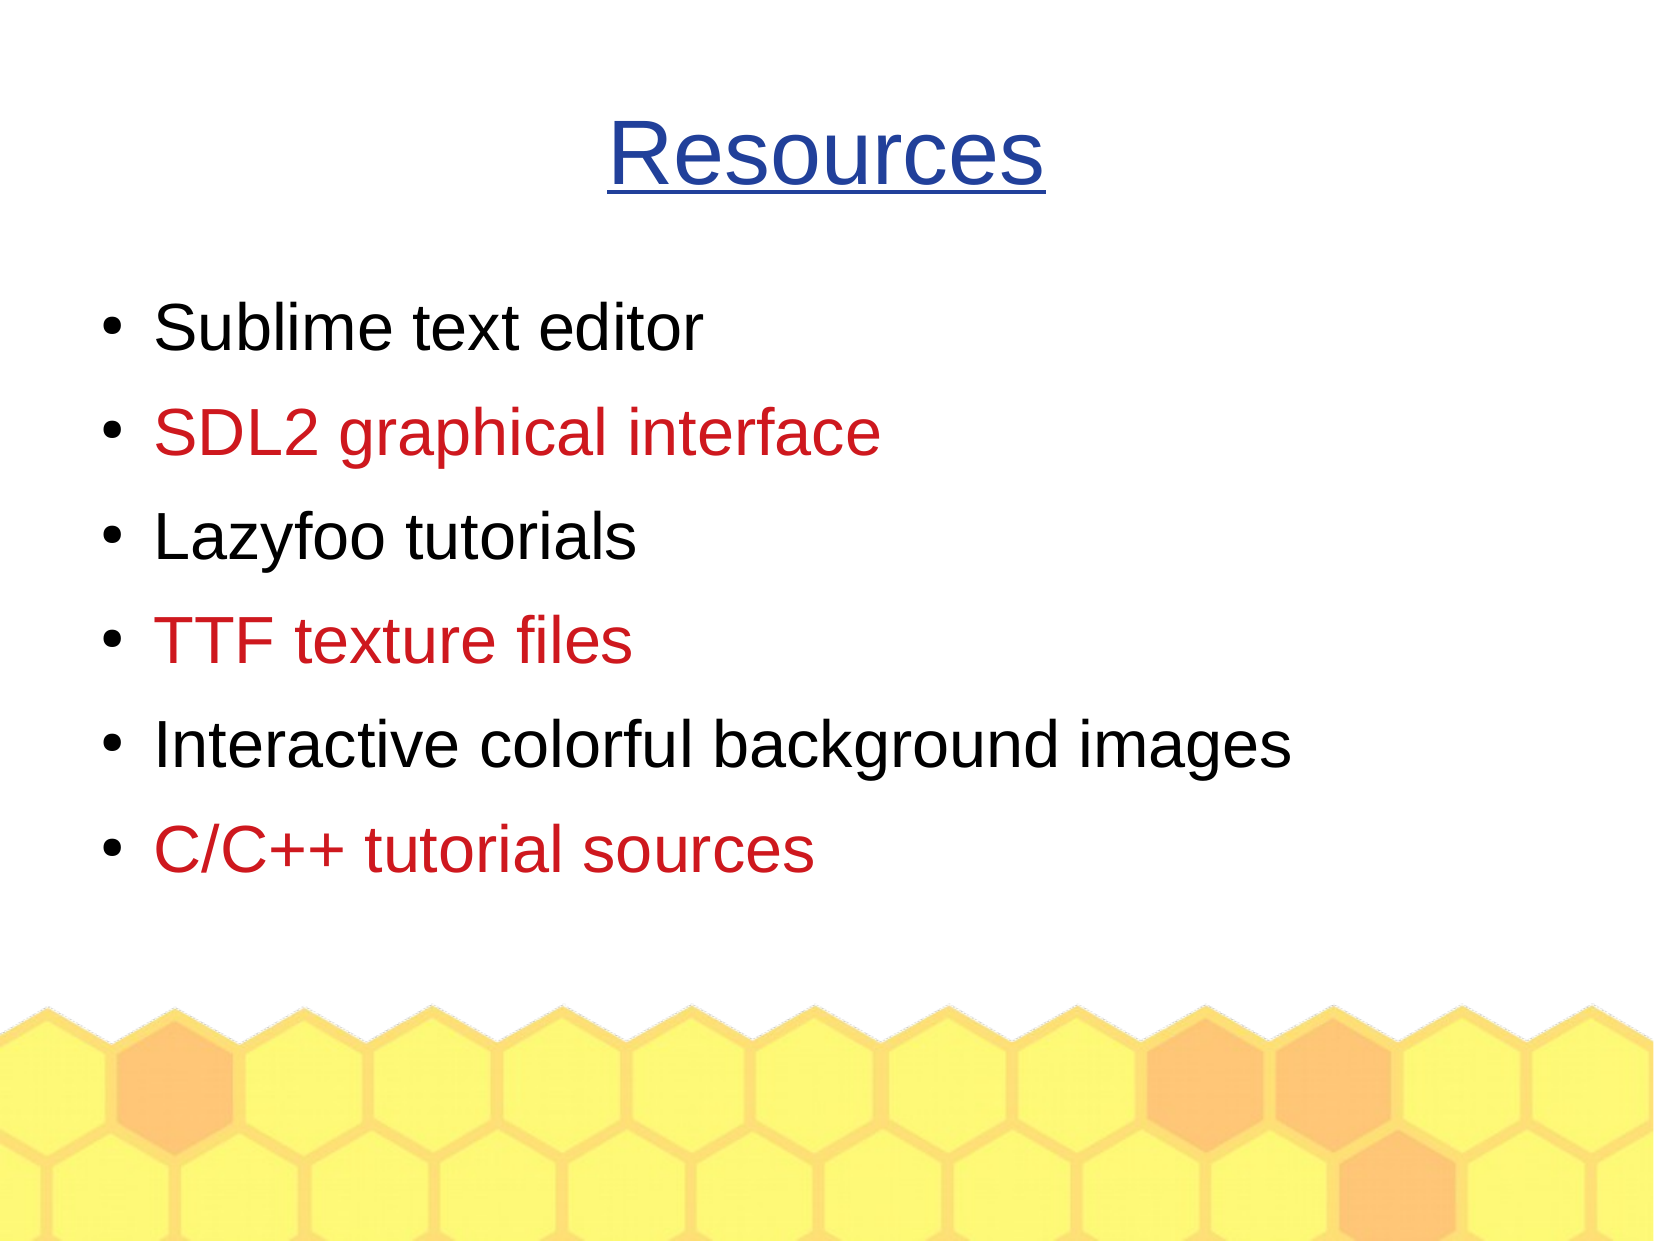

# Resources
Sublime text editor
SDL2 graphical interface
Lazyfoo tutorials
TTF texture files
Interactive colorful background images
C/C++ tutorial sources